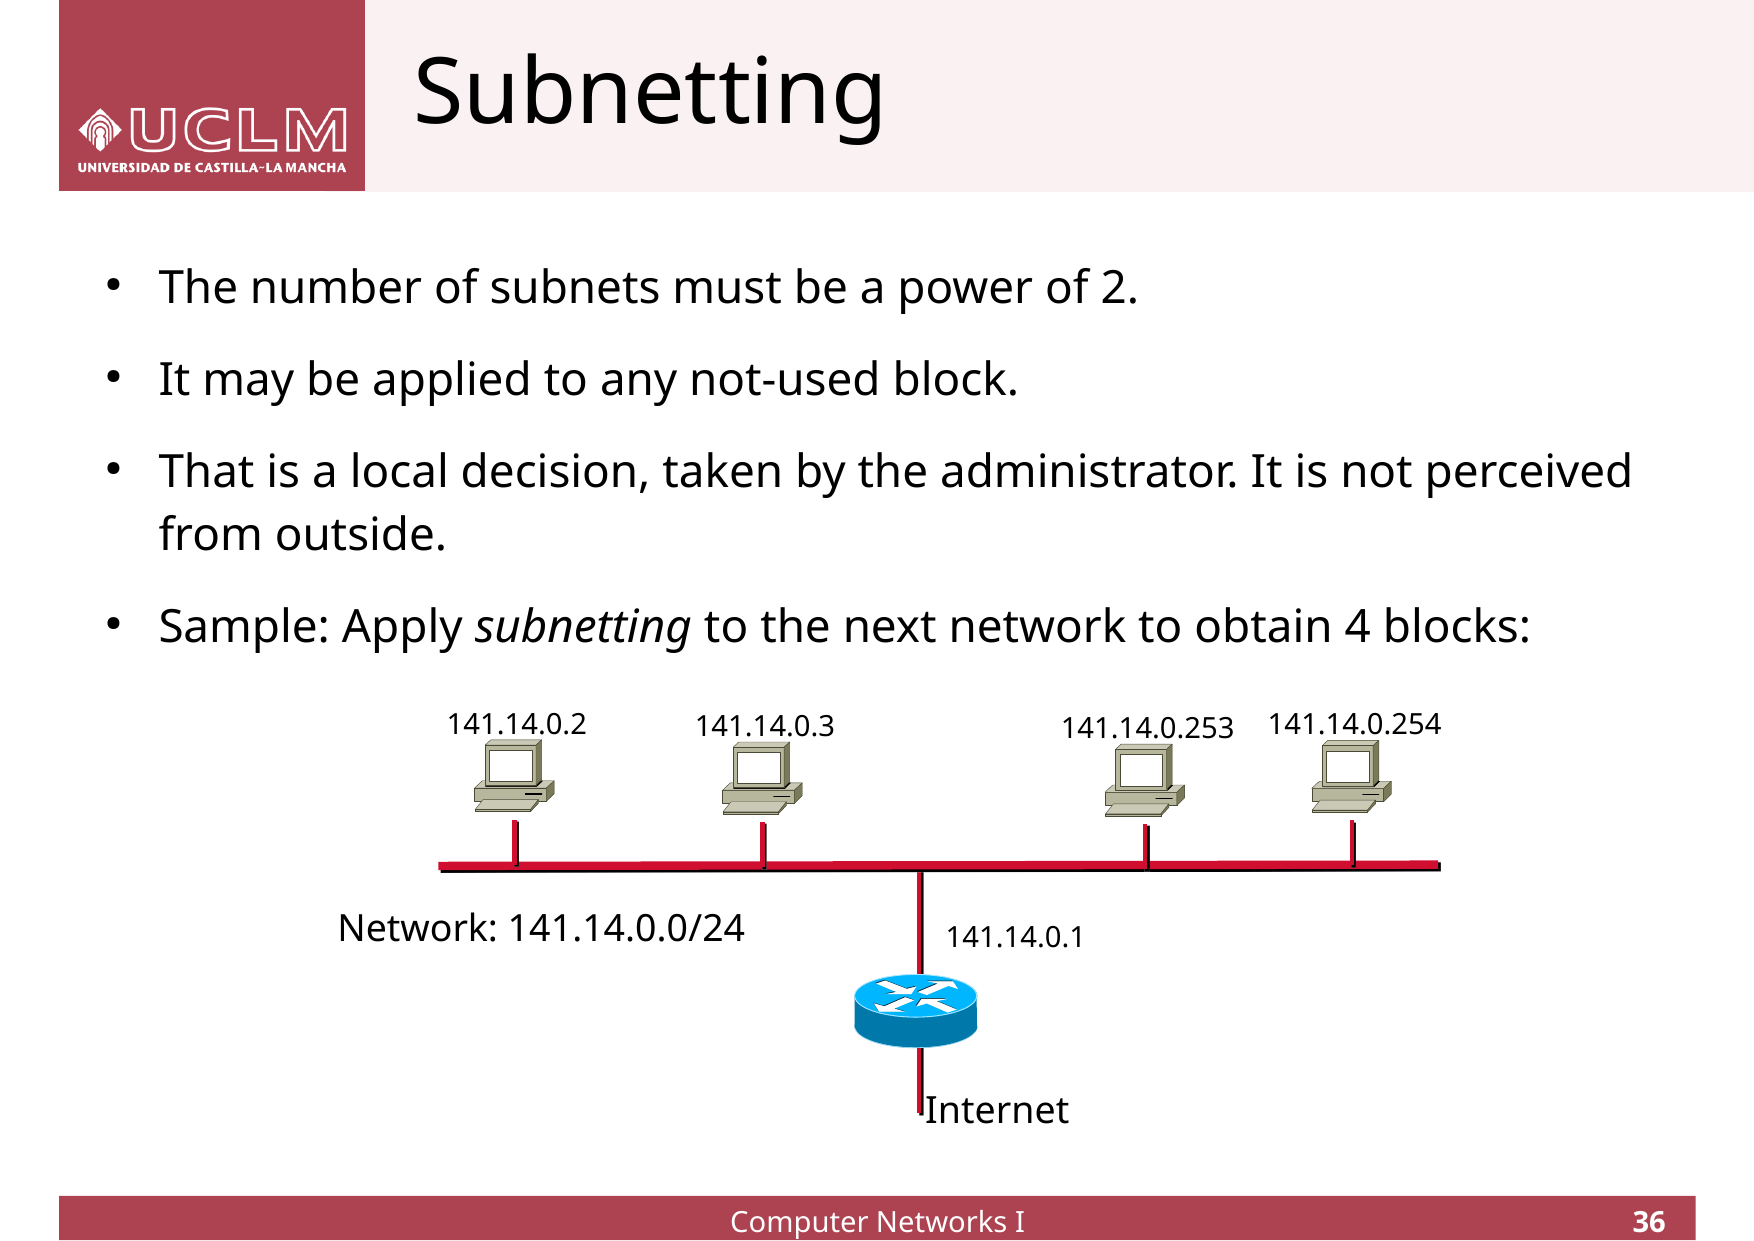

# Subnetting
The number of subnets must be a power of 2.
It may be applied to any not-used block.
That is a local decision, taken by the administrator. It is not perceived from outside.
Sample: Apply subnetting to the next network to obtain 4 blocks:
141.14.0.2
141.14.0.254
141.14.0.3
141.14.0.253
Network: 141.14.0.0/24
141.14.0.1
Internet
Computer Networks I
36